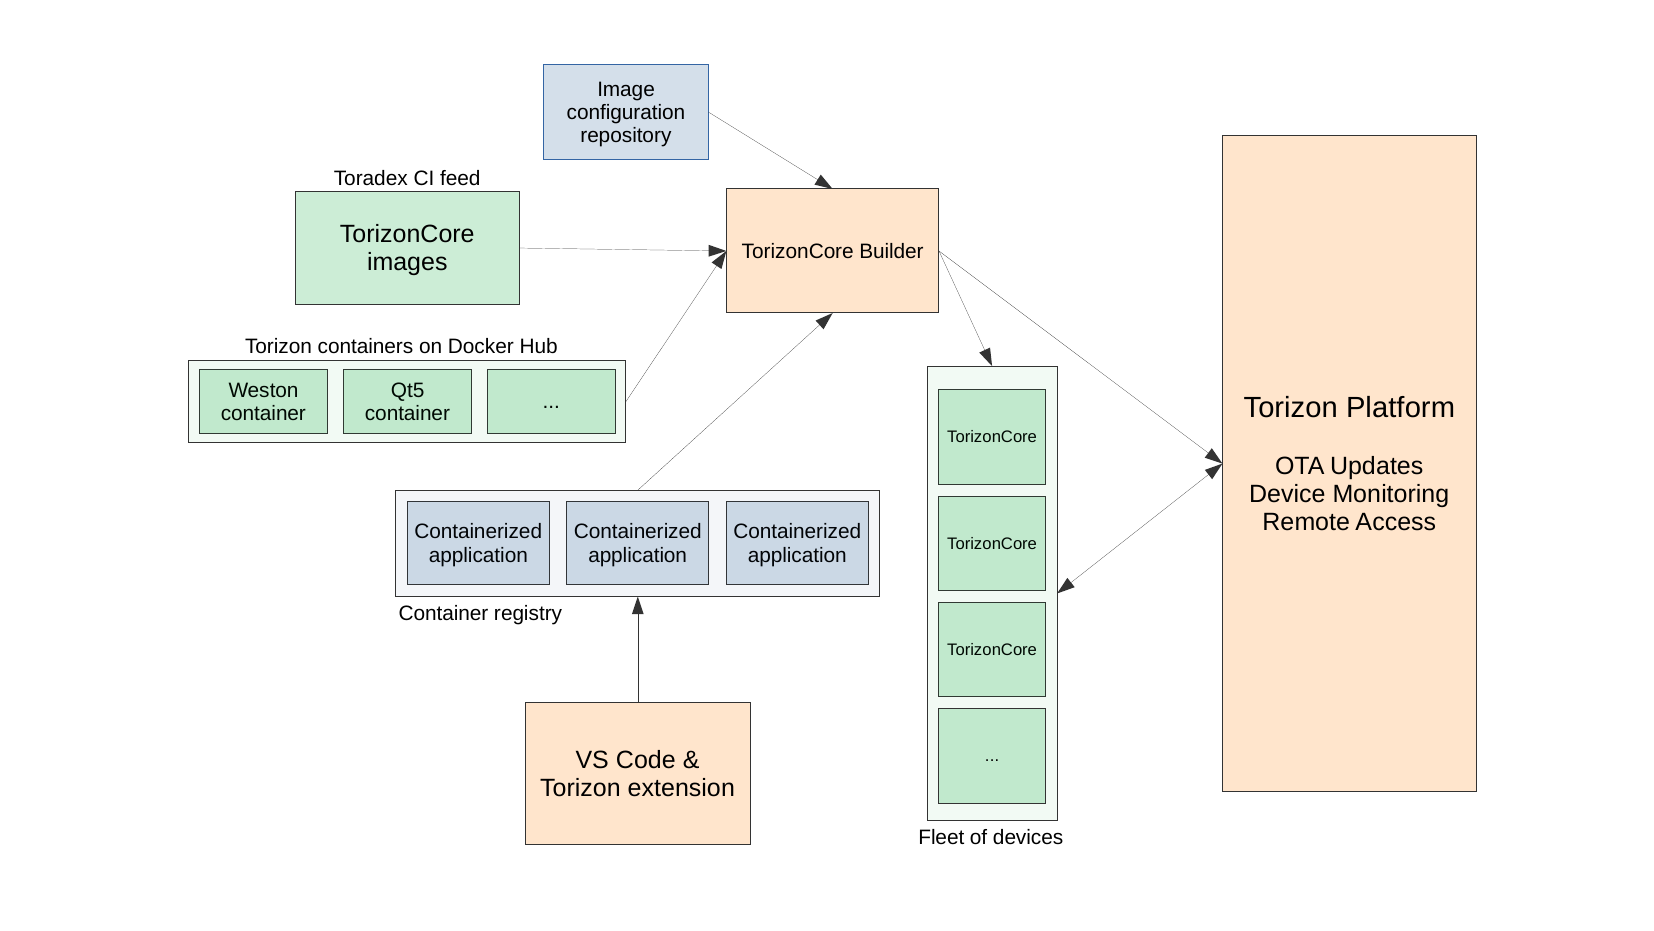

Image
configuration
repository
Torizon Platform
OTA Updates
Device Monitoring
Remote Access
Toradex CI feed
TorizonCore Builder
TorizonCore
images
Torizon containers on Docker Hub
Weston
container
Qt5
container
...
TorizonCore
TorizonCore
Containerized
application
Containerized
application
Containerized
application
Container registry
TorizonCore
VS Code &
Torizon extension
...
Fleet of devices